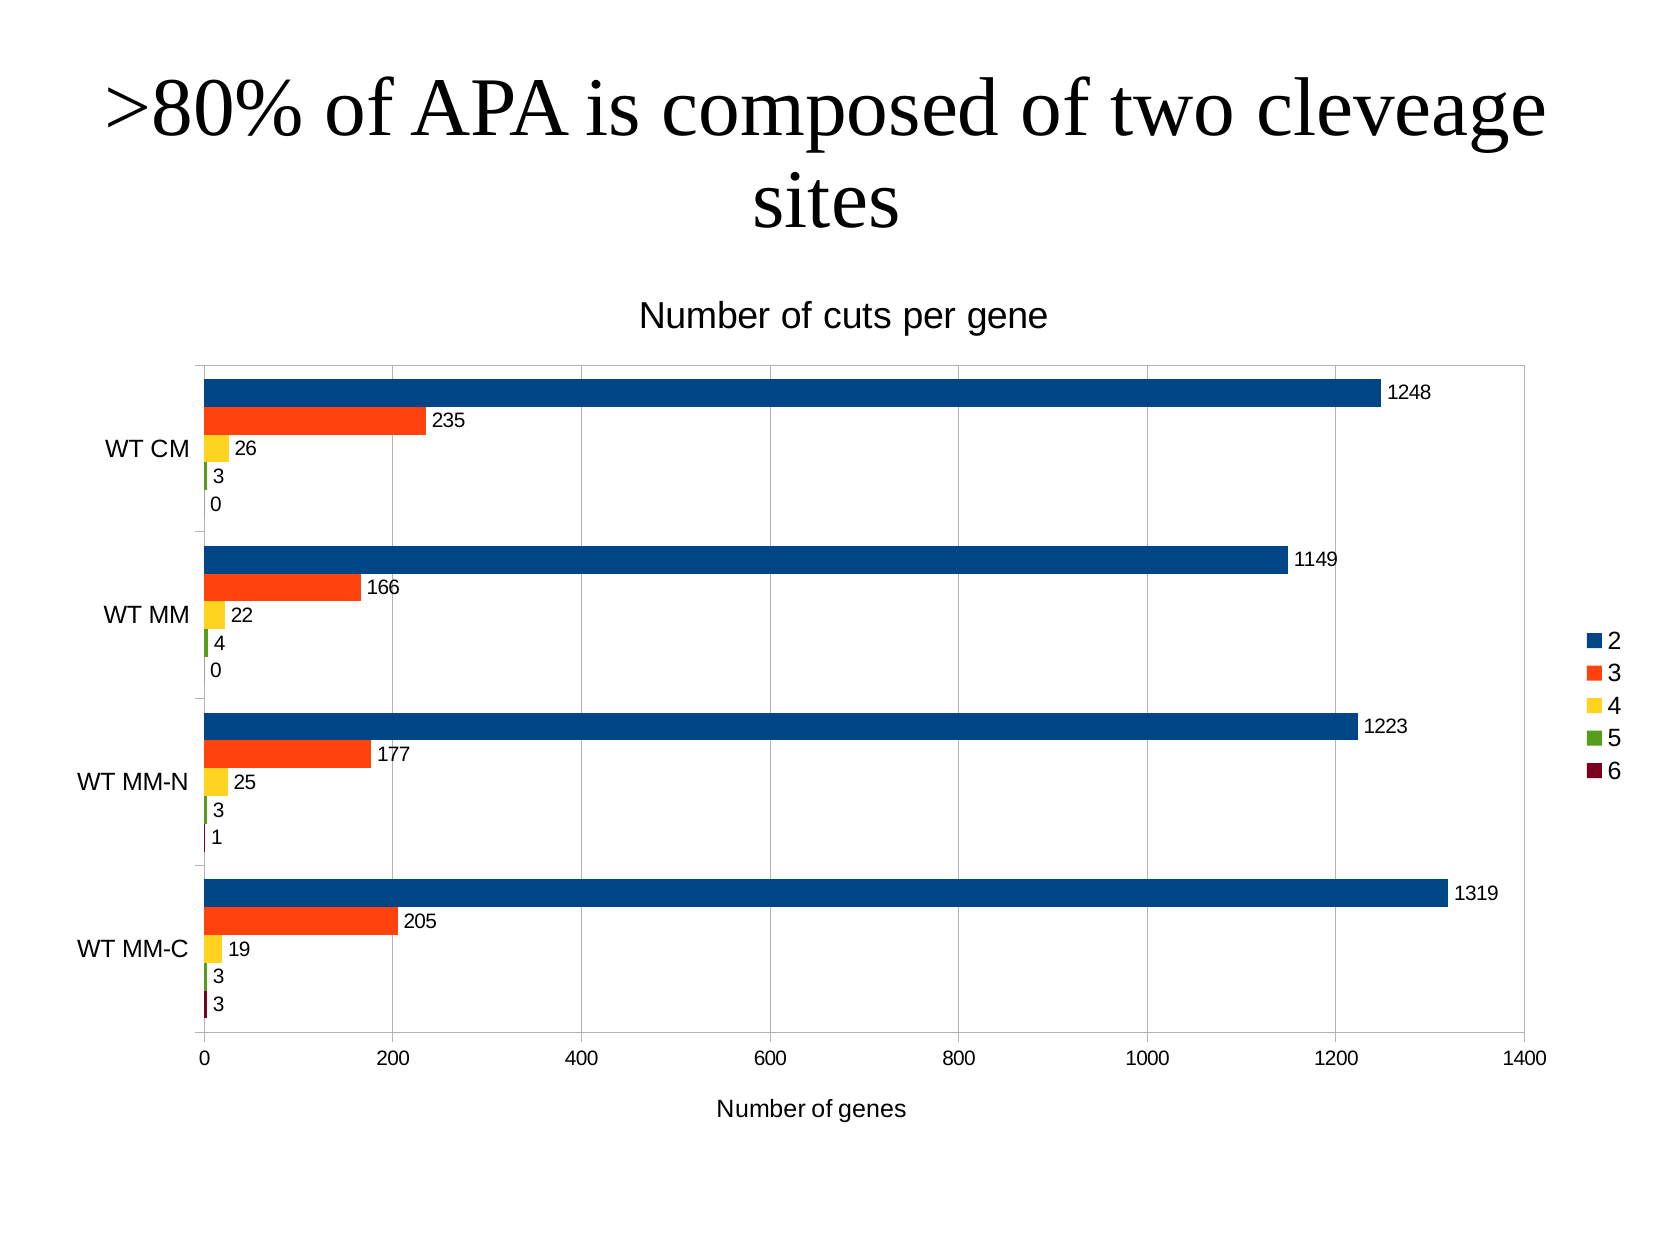

# >80% of APA is composed of two cleveage sites
### Chart: Number of cuts per gene
| Category | 6 | 5 | 4 | 3 | 2 |
|---|---|---|---|---|---|
| WT MM-C | 3.0 | 3.0 | 19.0 | 205.0 | 1319.0 |
| WT MM-N | 1.0 | 3.0 | 25.0 | 177.0 | 1223.0 |
| WT MM | 0.0 | 4.0 | 22.0 | 166.0 | 1149.0 |
| WT CM | 0.0 | 3.0 | 26.0 | 235.0 | 1248.0 |